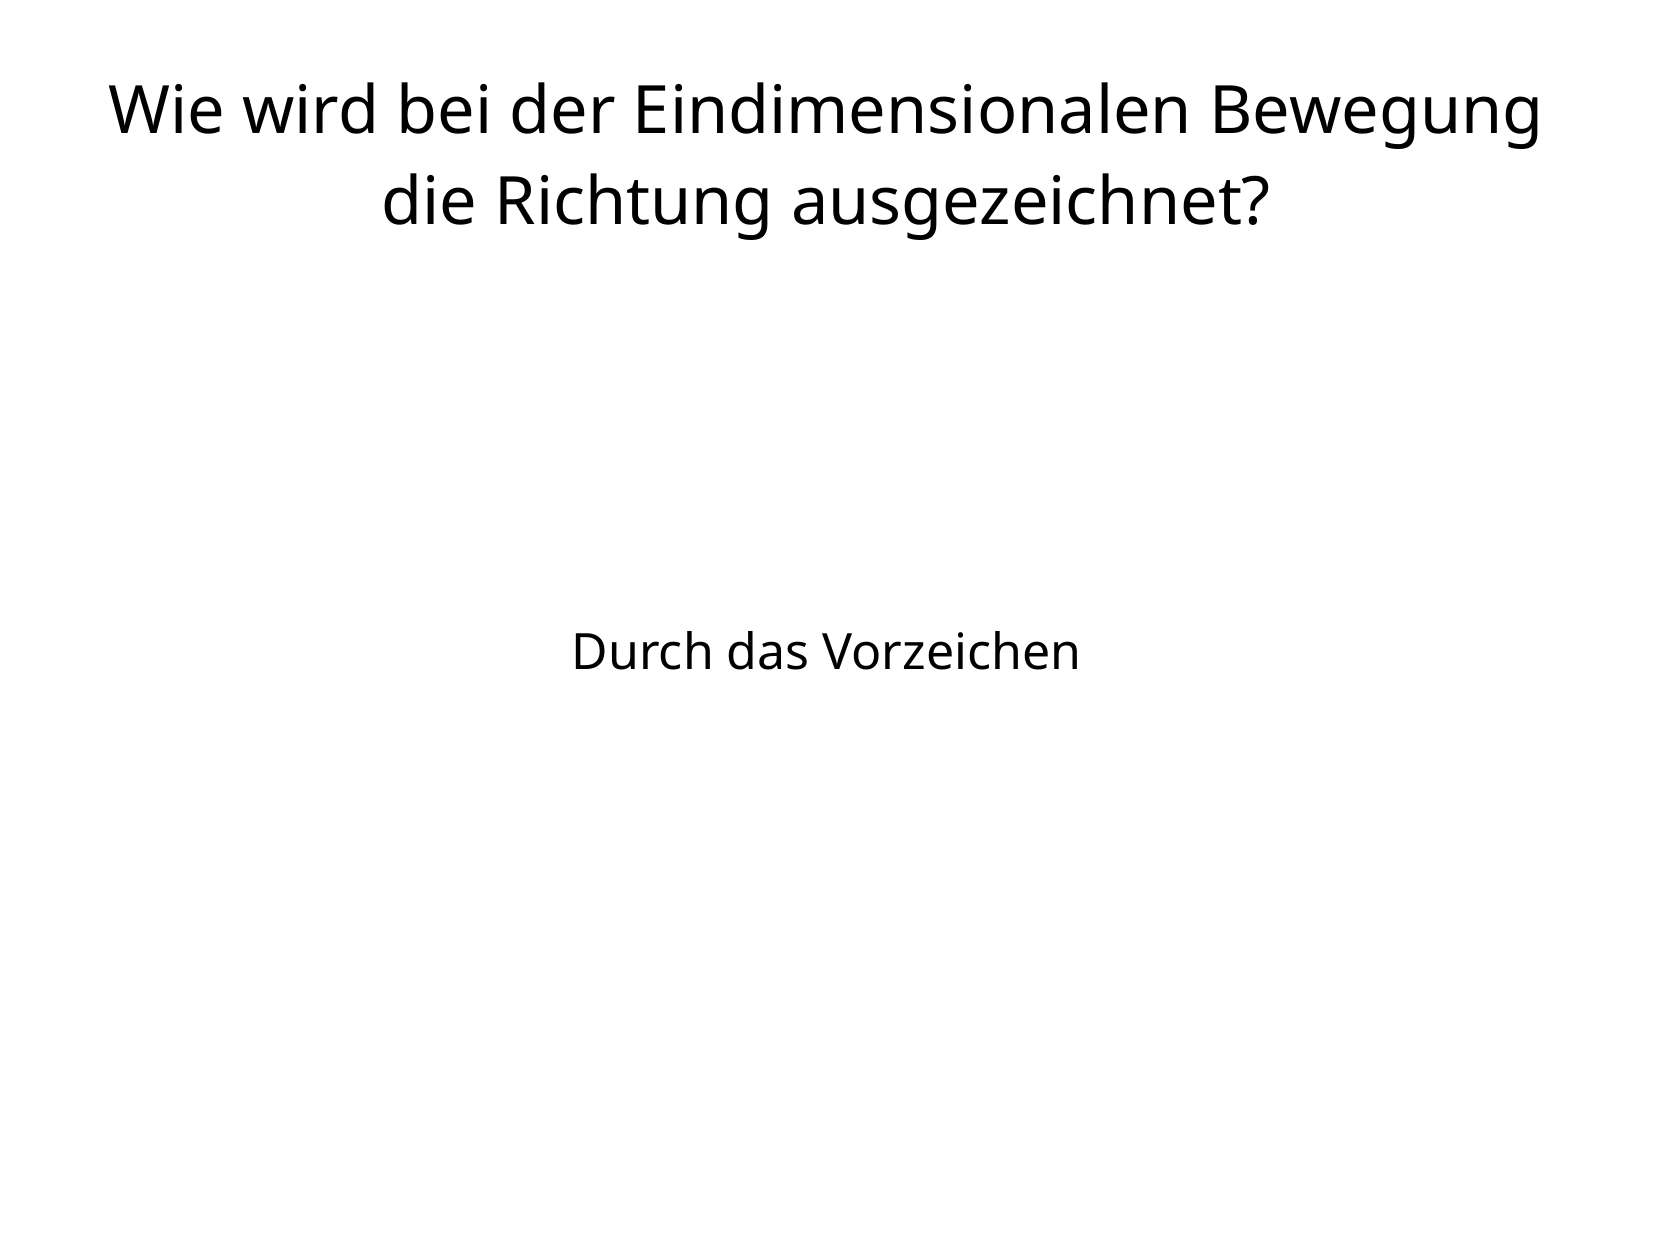

# Wie wird bei der Eindimensionalen Bewegung die Richtung ausgezeichnet?
Durch das Vorzeichen